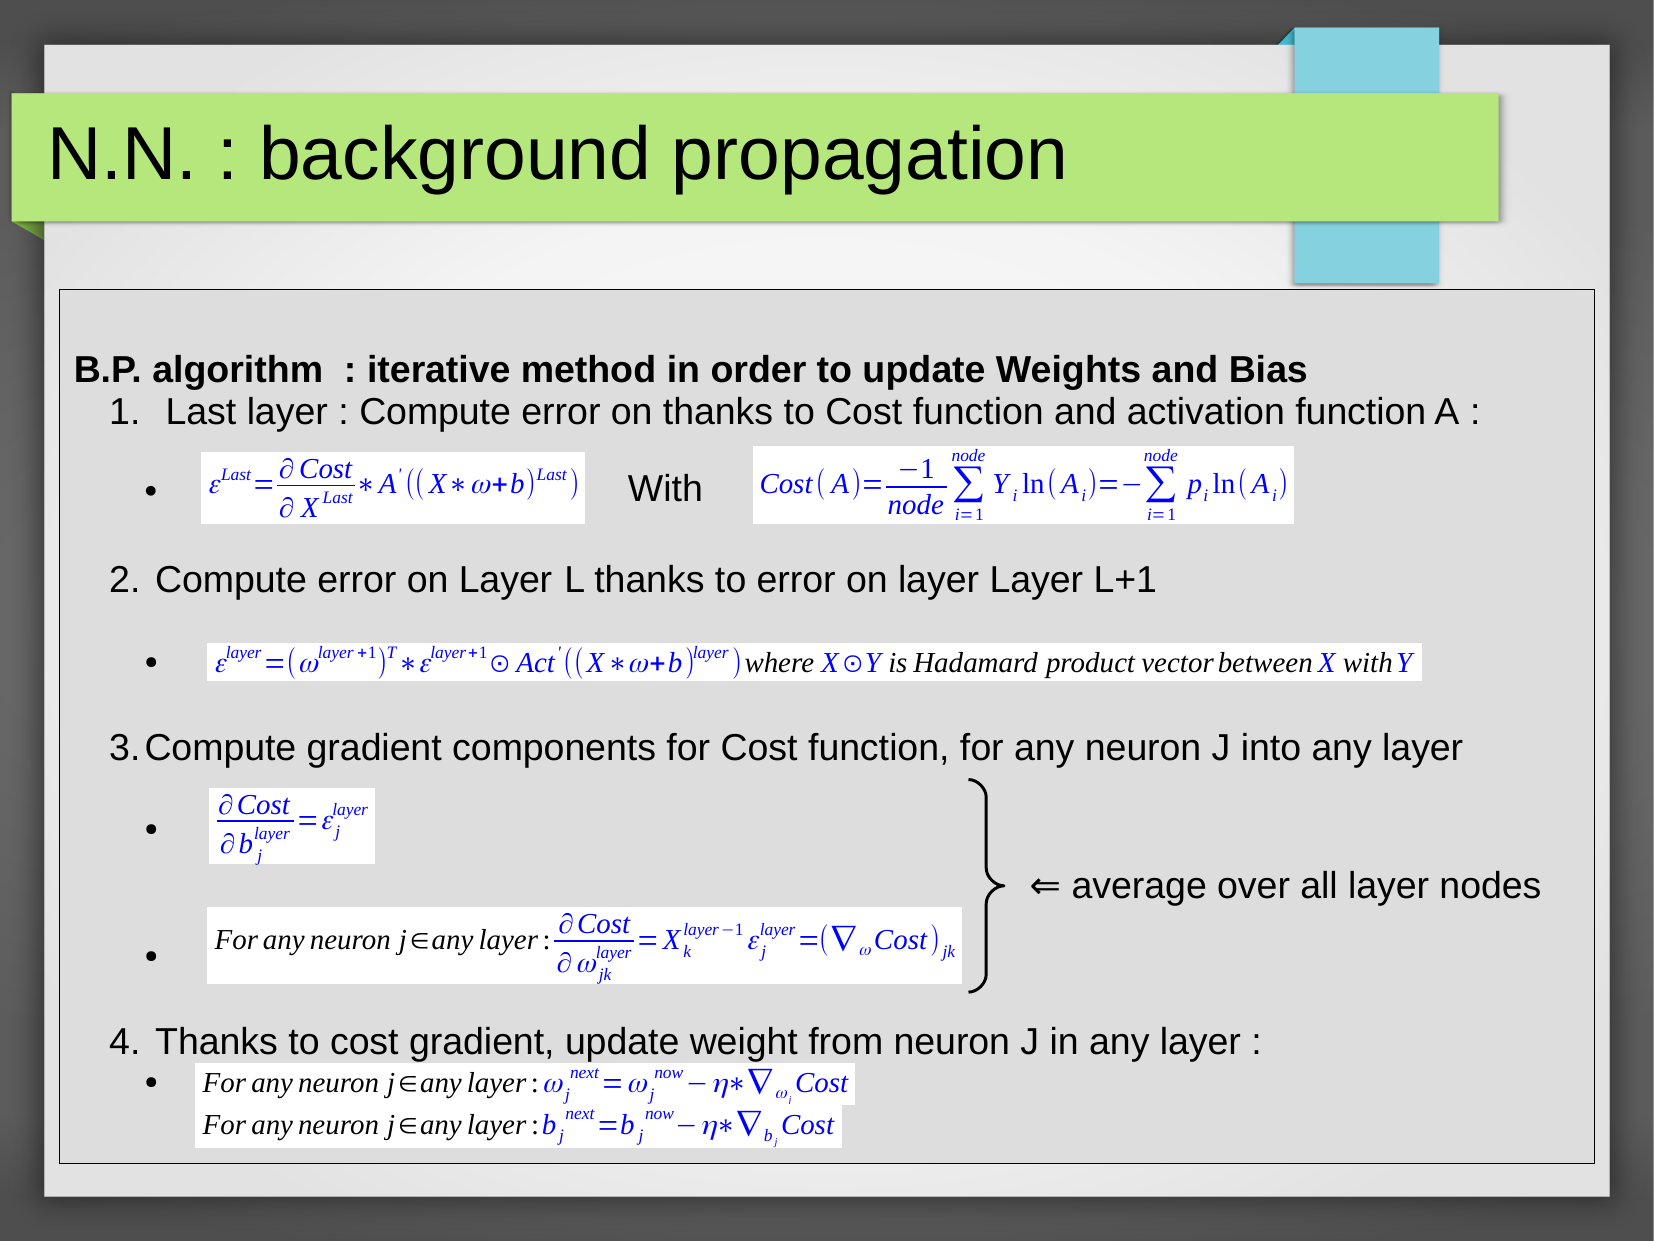

# N.N. : background propagation
B.P. algorithm  : iterative method in order to update Weights and Bias
 Last layer : Compute error on thanks to Cost function and activation function A :
 Compute error on Layer L thanks to error on layer Layer L+1
Compute gradient components for Cost function, for any neuron J into any layer
 Thanks to cost gradient, update weight from neuron J in any layer :
With
⇐ average over all layer nodes